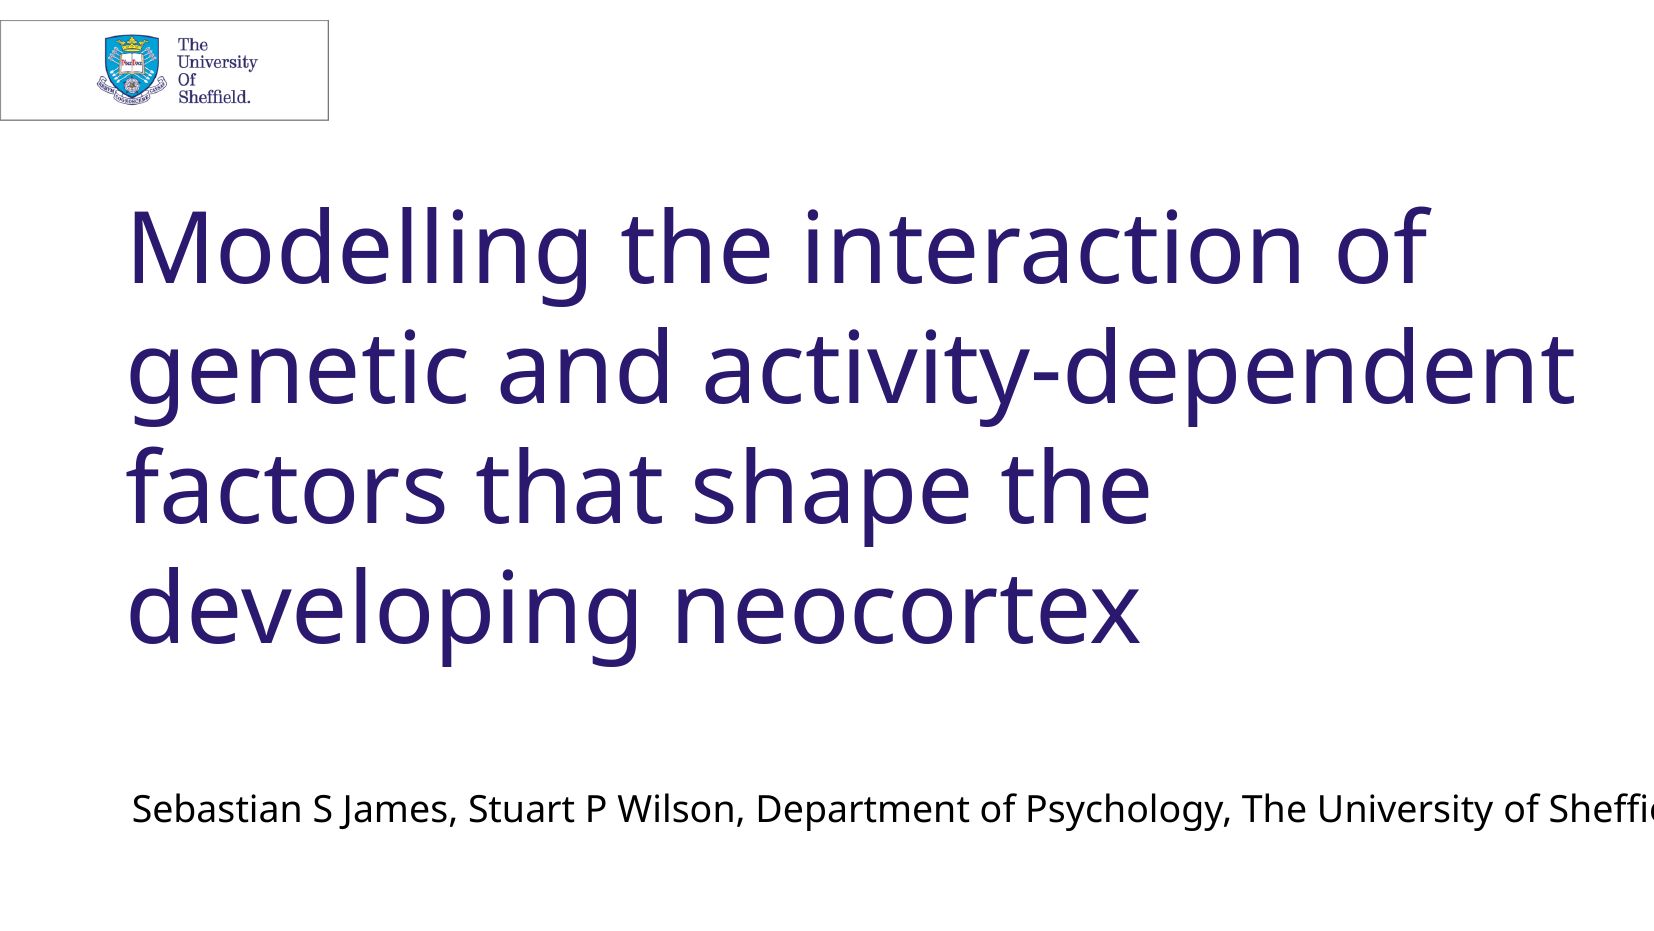

# Modelling the interaction of
genetic and activity-dependent factors that shape the developing neocortex
Sebastian S James, Stuart P Wilson, Department of Psychology, The University of Sheffield